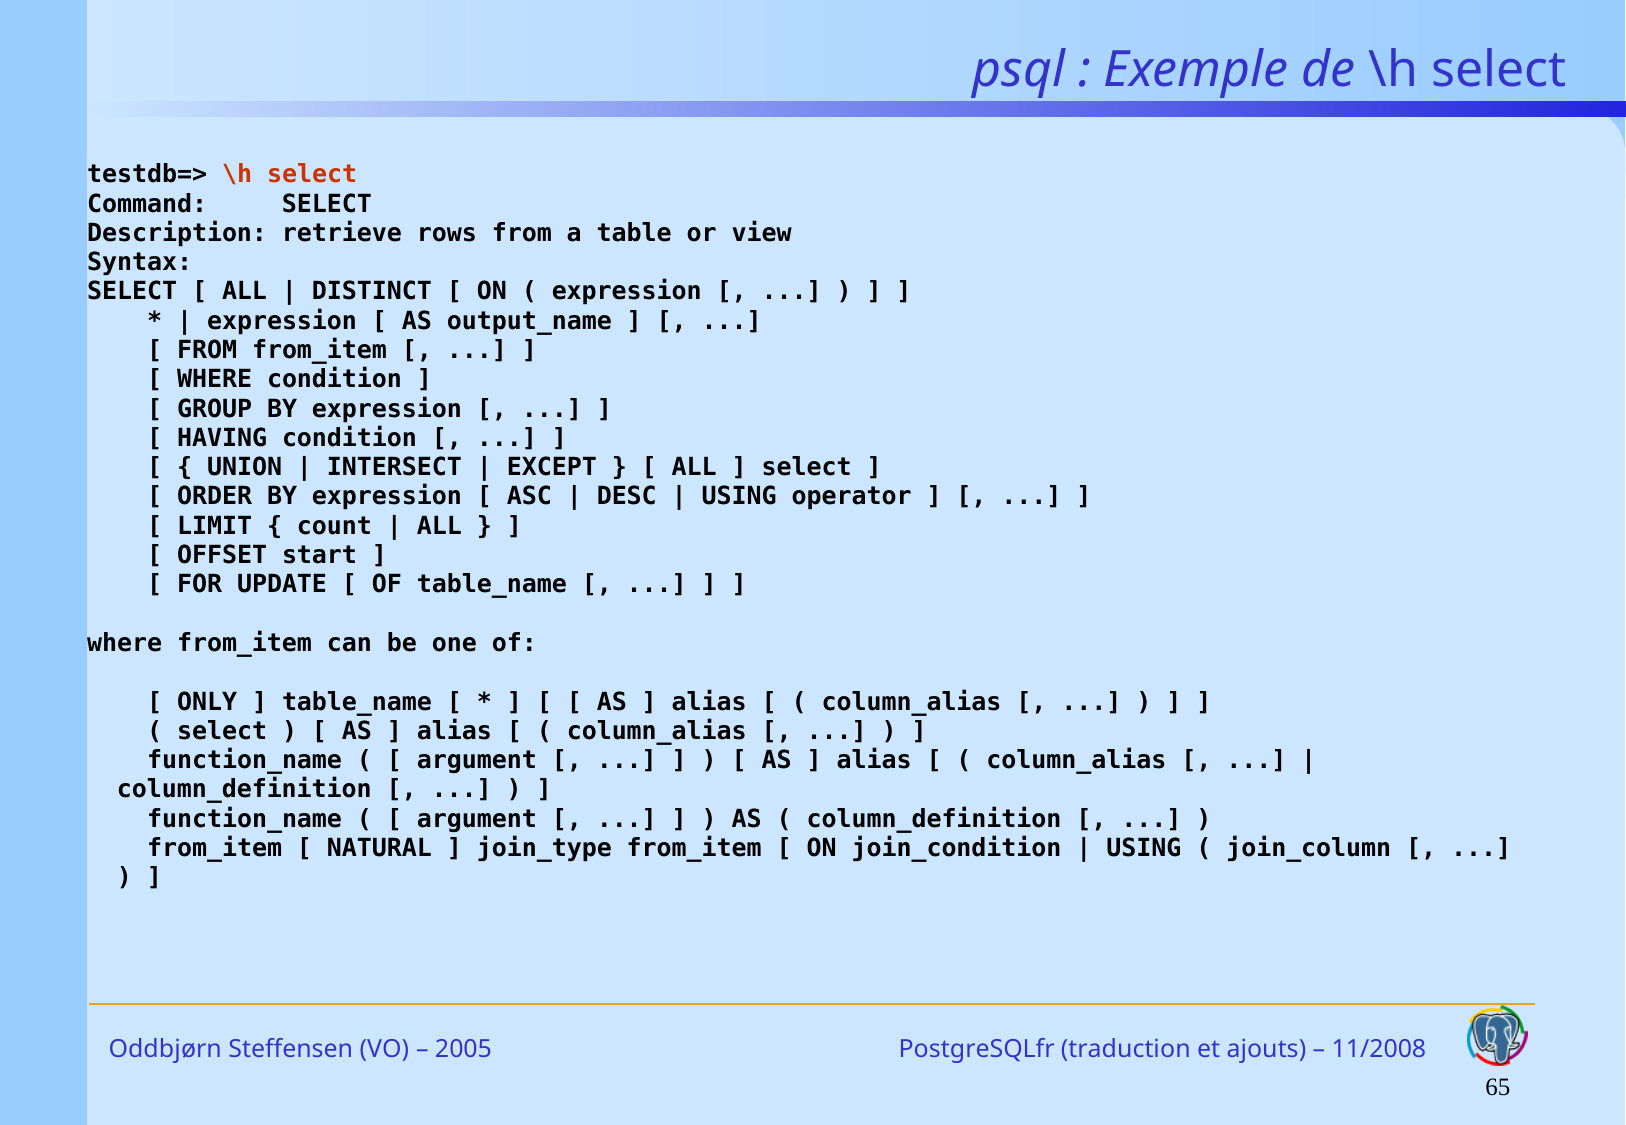

# psql : Exemple de \h select
testdb=> \h select
Command: SELECT
Description: retrieve rows from a table or view
Syntax:
SELECT [ ALL | DISTINCT [ ON ( expression [, ...] ) ] ]
 * | expression [ AS output_name ] [, ...]
 [ FROM from_item [, ...] ]
 [ WHERE condition ]
 [ GROUP BY expression [, ...] ]
 [ HAVING condition [, ...] ]
 [ { UNION | INTERSECT | EXCEPT } [ ALL ] select ]
 [ ORDER BY expression [ ASC | DESC | USING operator ] [, ...] ]
 [ LIMIT { count | ALL } ]
 [ OFFSET start ]
 [ FOR UPDATE [ OF table_name [, ...] ] ]
where from_item can be one of:
 [ ONLY ] table_name [ * ] [ [ AS ] alias [ ( column_alias [, ...] ) ] ]
 ( select ) [ AS ] alias [ ( column_alias [, ...] ) ]
 function_name ( [ argument [, ...] ] ) [ AS ] alias [ ( column_alias [, ...] | column_definition [, ...] ) ]
 function_name ( [ argument [, ...] ] ) AS ( column_definition [, ...] )
 from_item [ NATURAL ] join_type from_item [ ON join_condition | USING ( join_column [, ...] ) ]